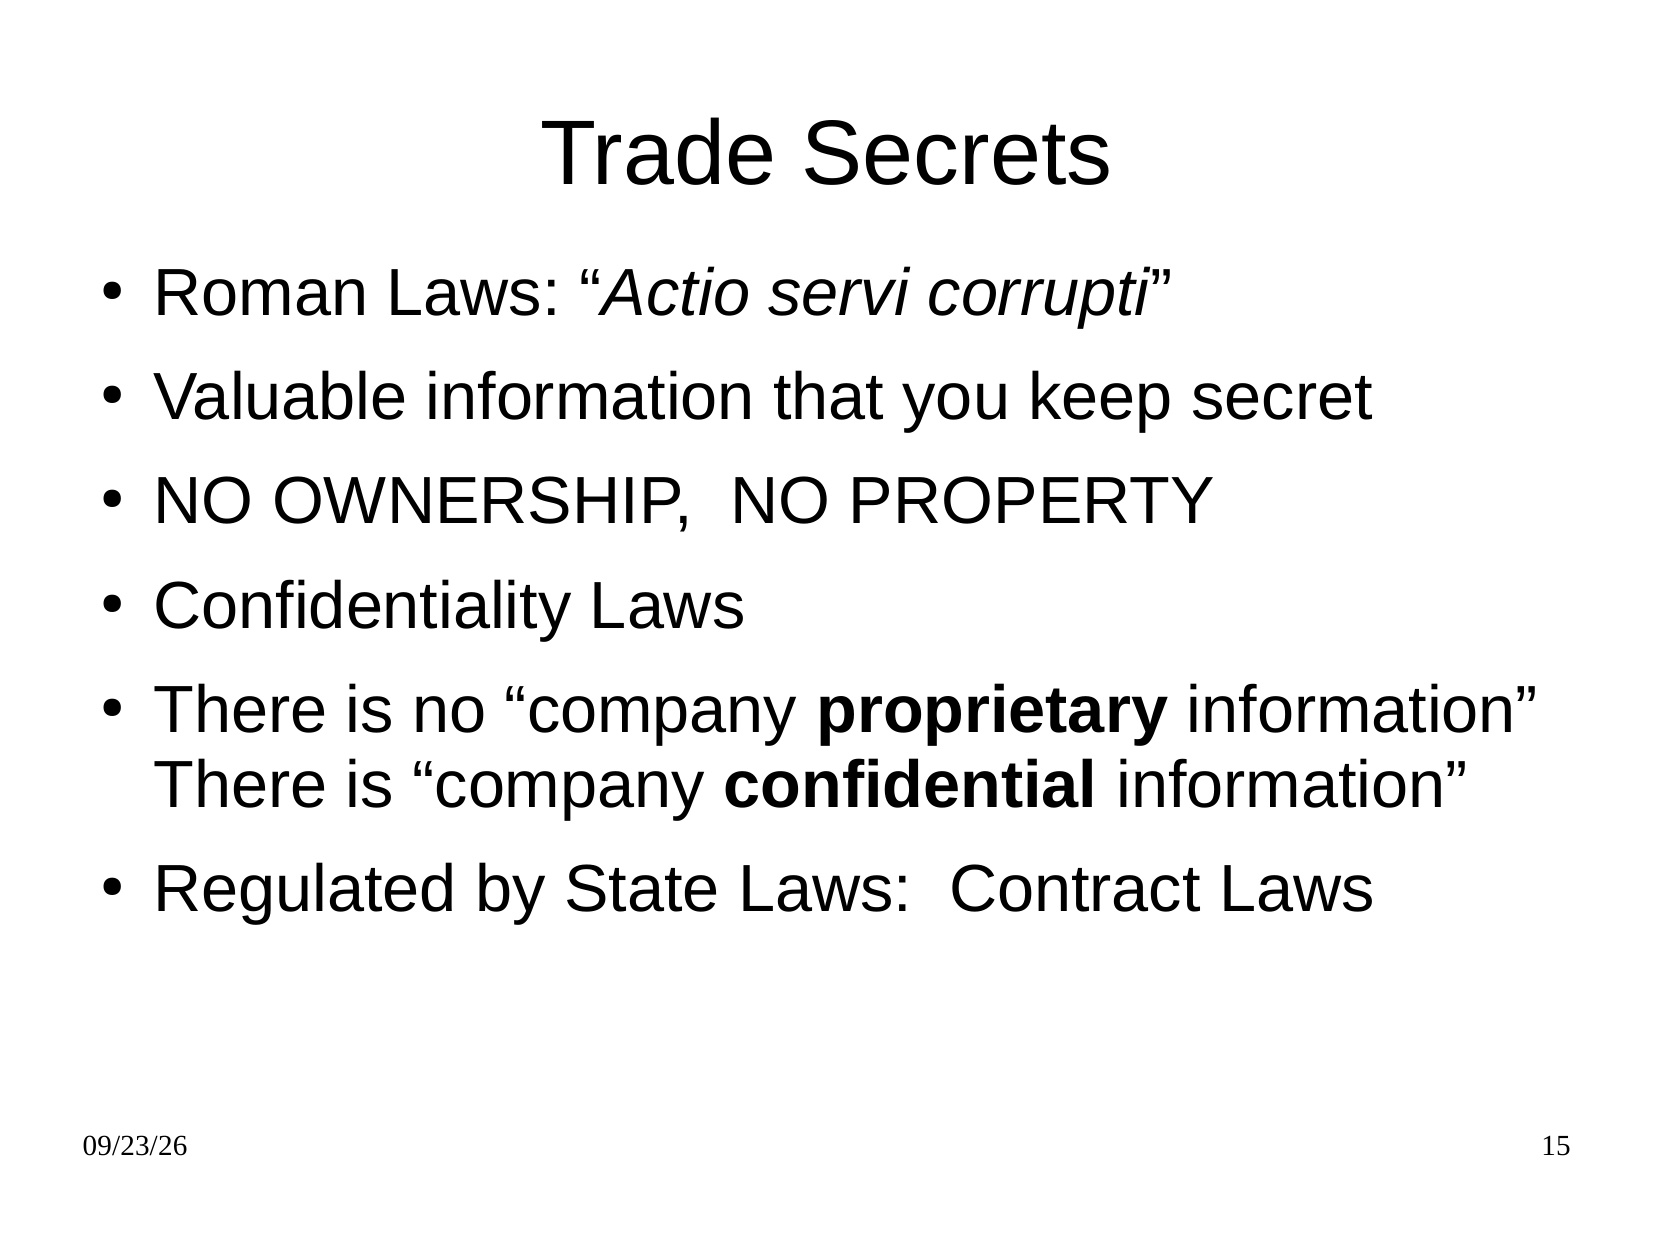

# Trade Secrets
Roman Laws: “Actio servi corrupti”
Valuable information that you keep secret
NO OWNERSHIP, NO PROPERTY
Confidentiality Laws
There is no “company proprietary information”
There is “company confidential information”
Regulated by State Laws: Contract Laws
15